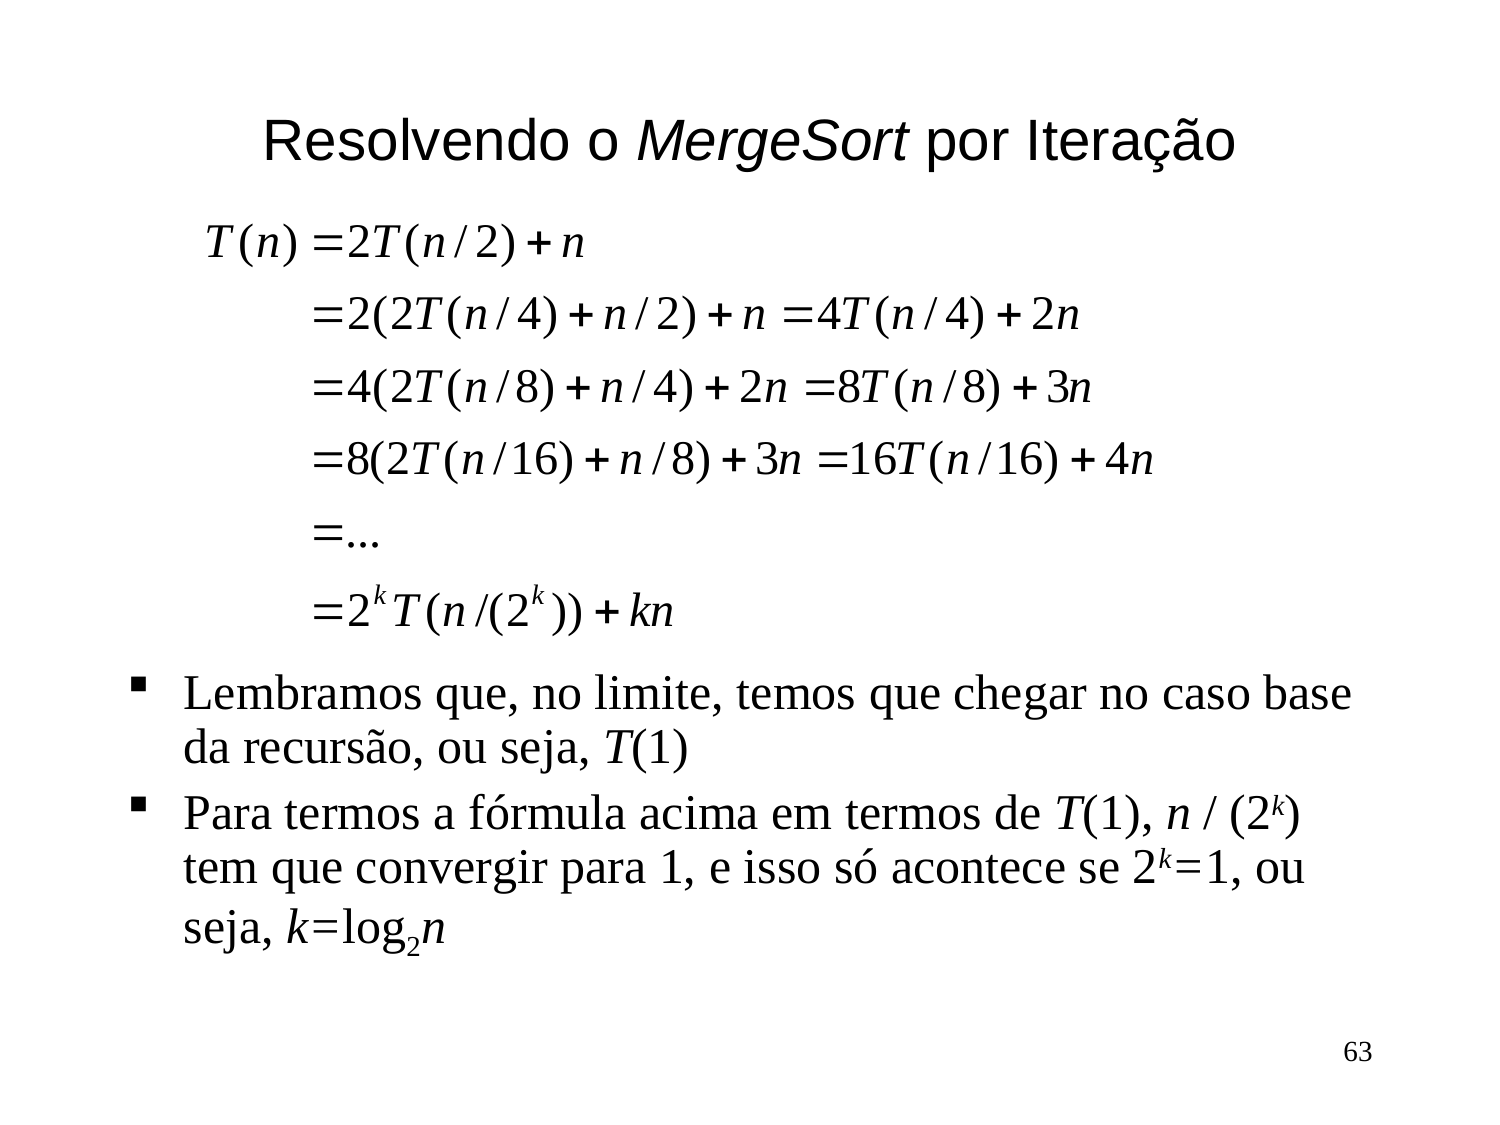

# Resolvendo o MergeSort por Iteração
Lembramos que, no limite, temos que chegar no caso base da recursão, ou seja, T(1)
Para termos a fórmula acima em termos de T(1), n / (2k) tem que convergir para 1, e isso só acontece se 2k=1, ou seja, k=log2n
63